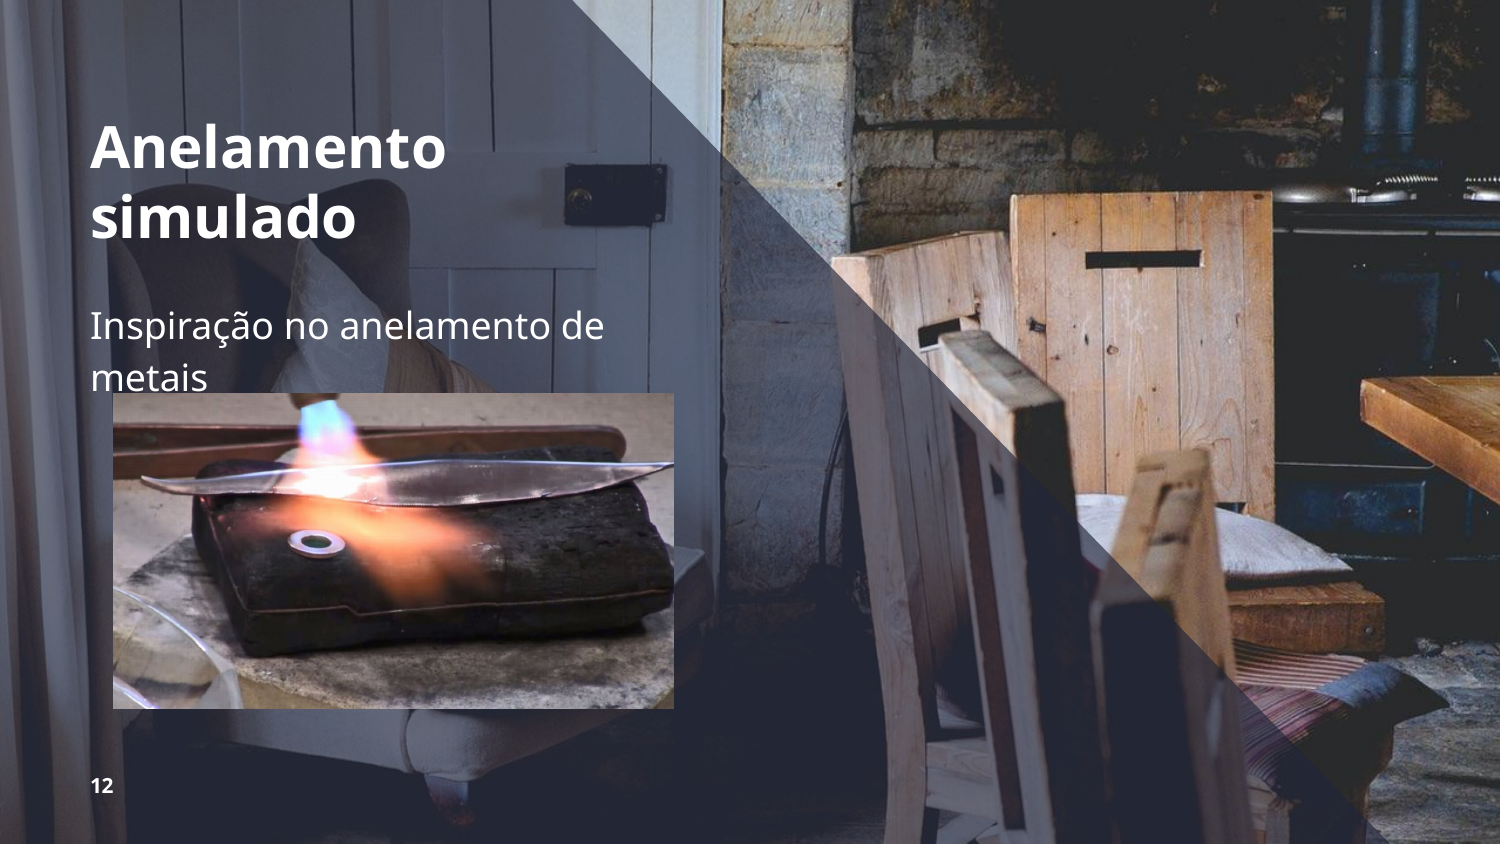

Anelamento simulado
# Inspiração no anelamento de metais